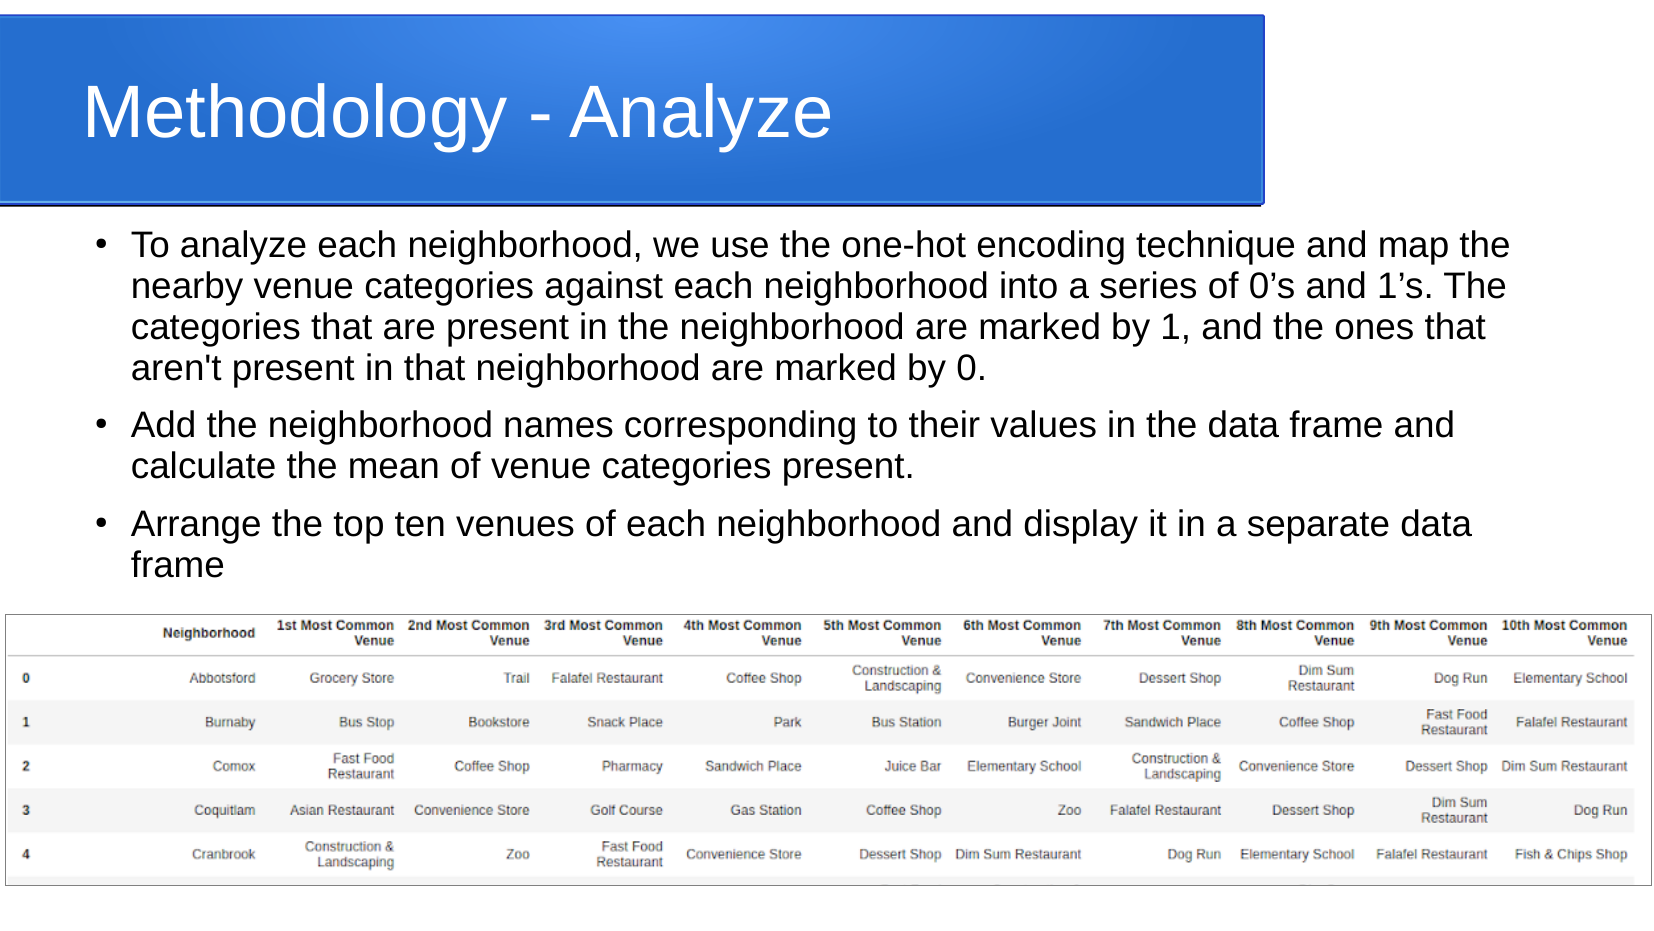

# Methodology - Analyze
To analyze each neighborhood, we use the one-hot encoding technique and map the nearby venue categories against each neighborhood into a series of 0’s and 1’s. The categories that are present in the neighborhood are marked by 1, and the ones that aren't present in that neighborhood are marked by 0.
Add the neighborhood names corresponding to their values in the data frame and calculate the mean of venue categories present.
Arrange the top ten venues of each neighborhood and display it in a separate data frame